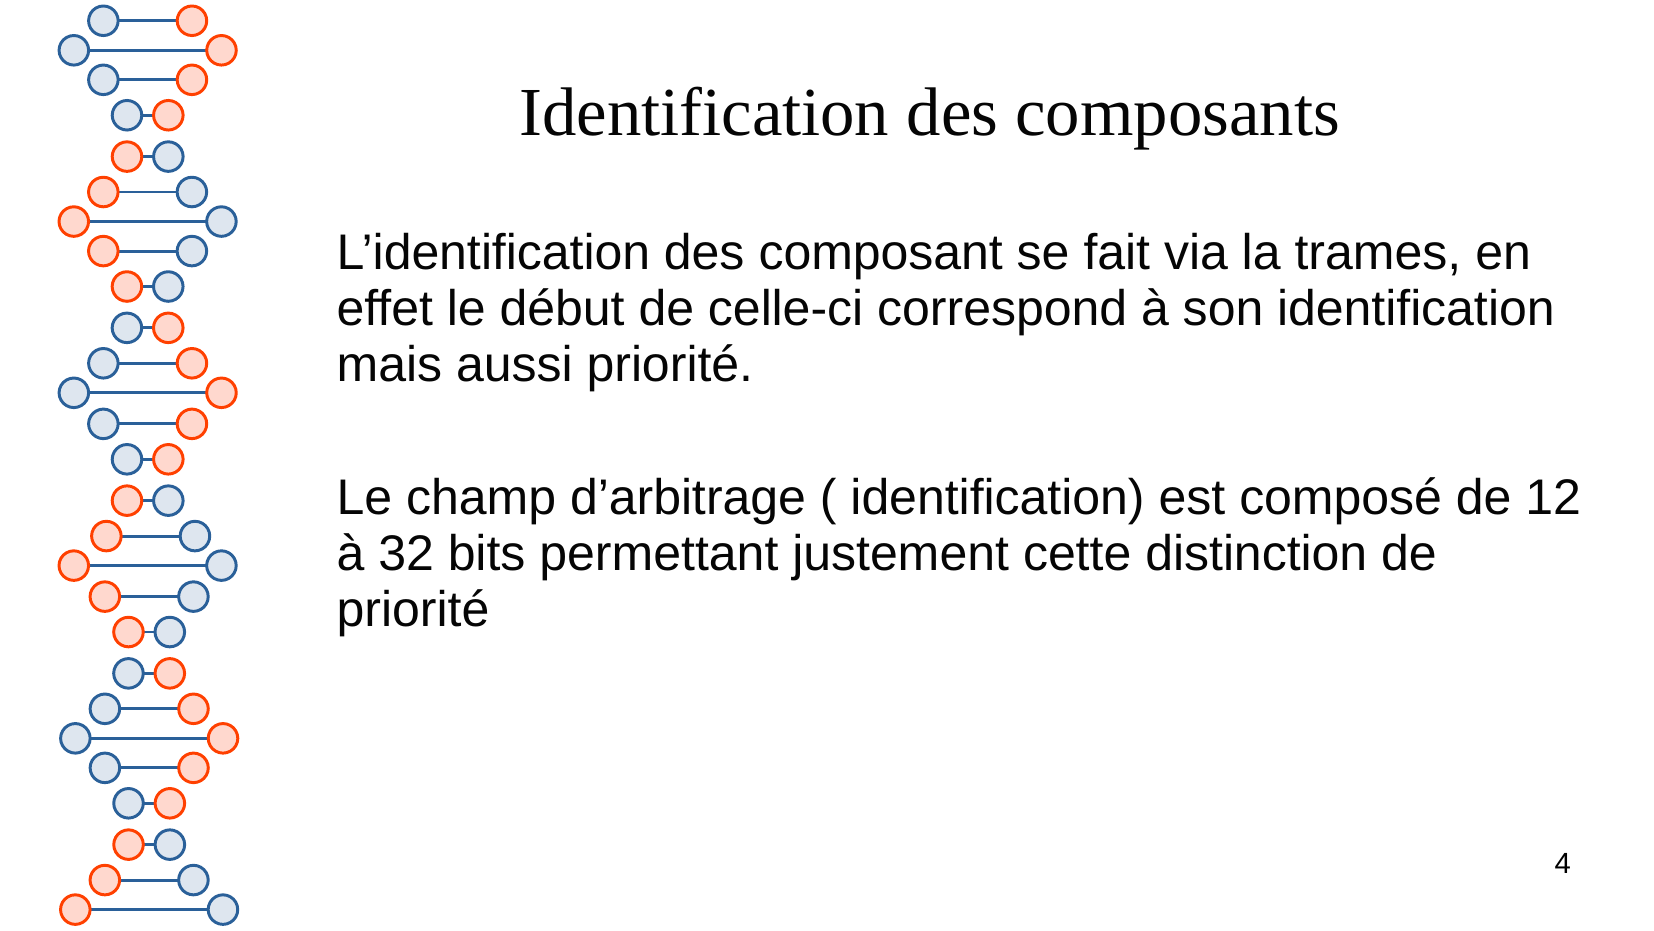

# Identification des composants
L’identification des composant se fait via la trames, en effet le début de celle-ci correspond à son identification mais aussi priorité.
Le champ d’arbitrage ( identification) est composé de 12 à 32 bits permettant justement cette distinction de priorité
4